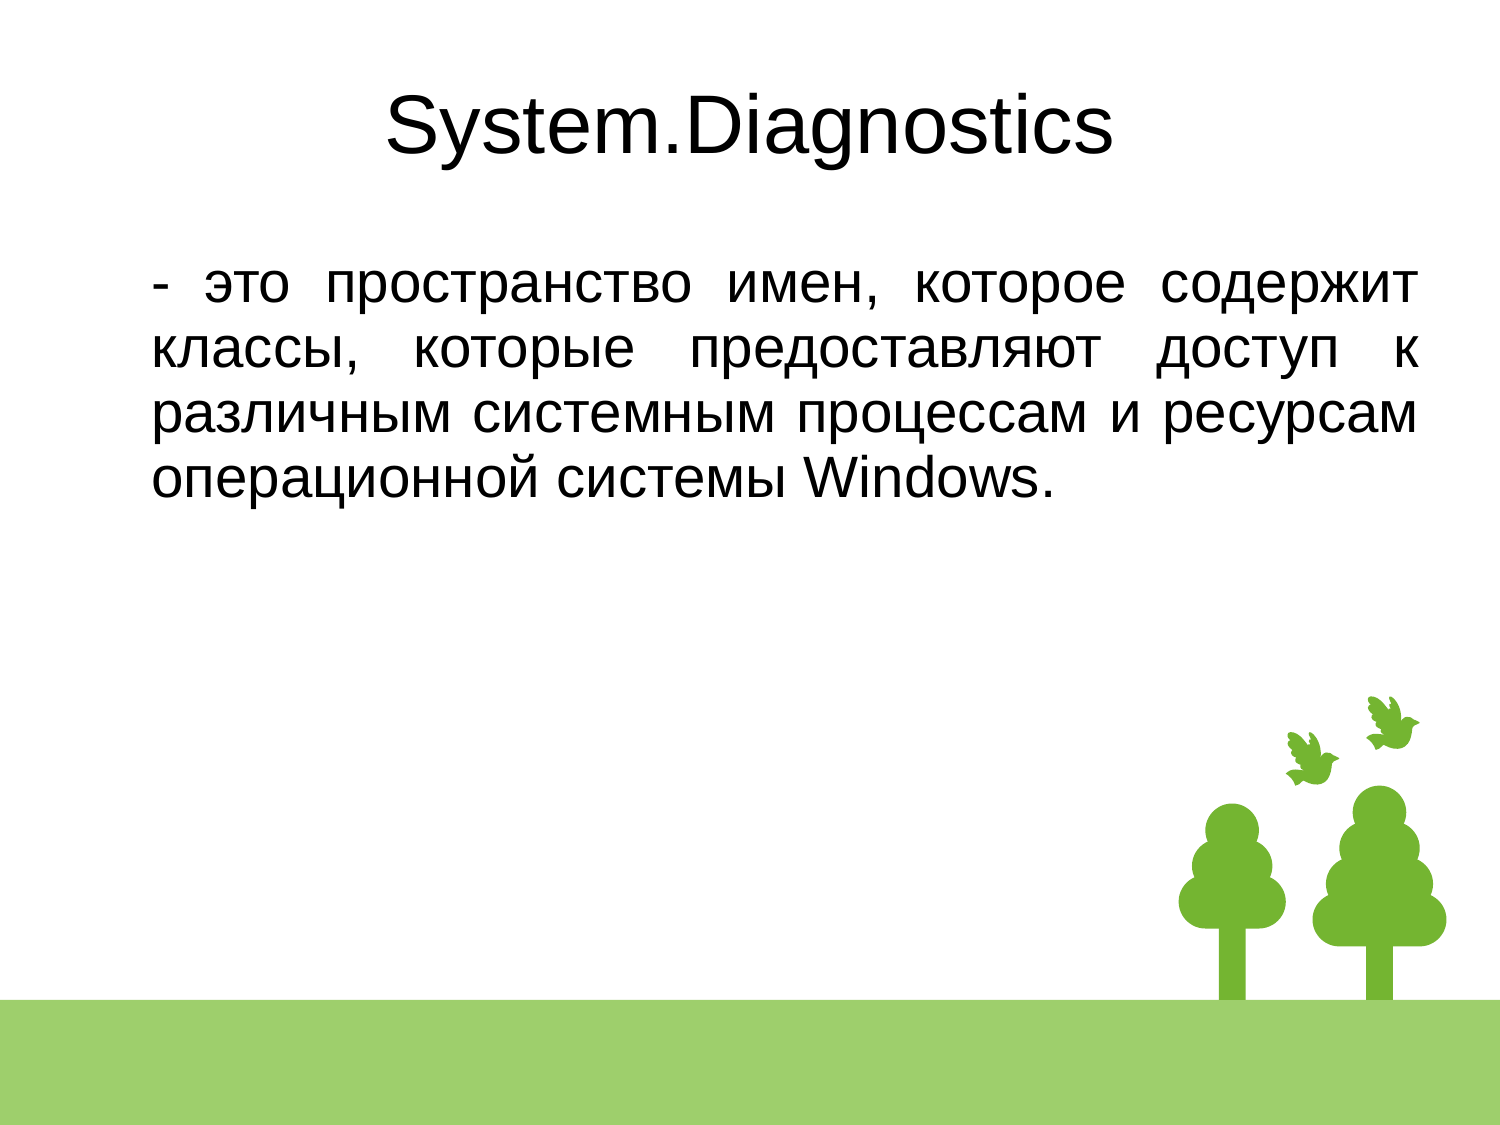

# System.Diagnostics
- это пространство имен, которое содержит классы, которые предоставляют доступ к различным системным процессам и ресурсам операционной системы Windows.